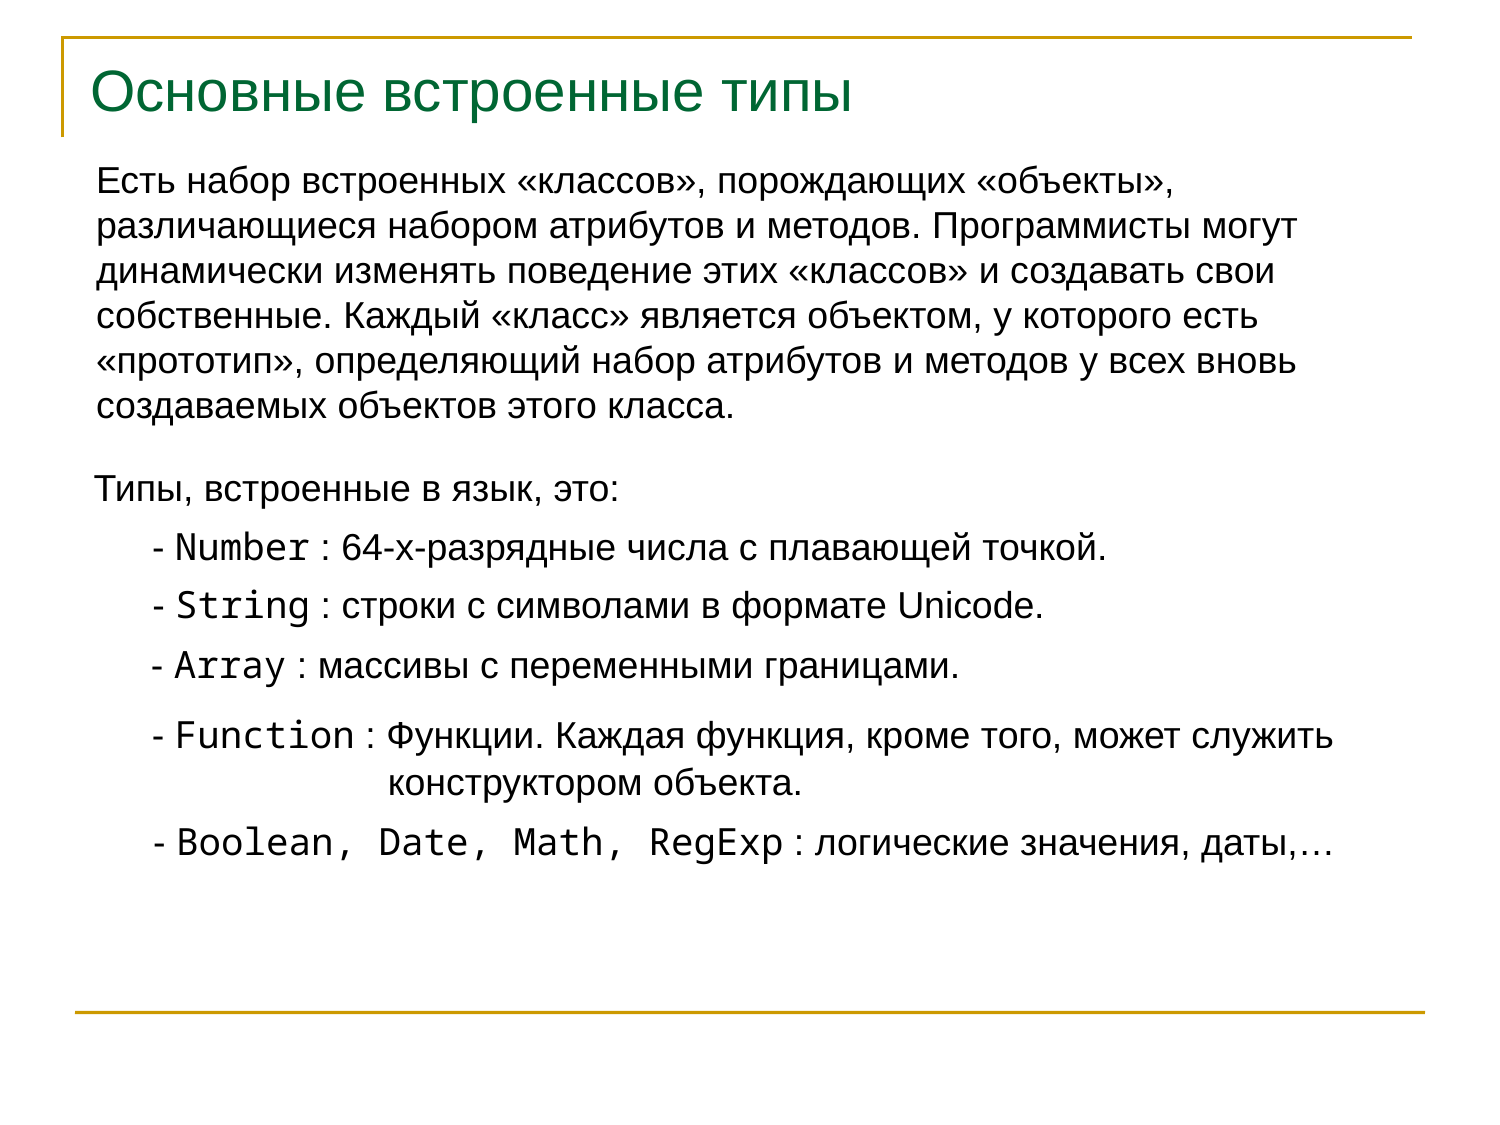

# Основные встроенные типы
Есть набор встроенных «классов», порождающих «объекты»,
различающиеся набором атрибутов и методов. Программисты могут
динамически изменять поведение этих «классов» и создавать свои
собственные. Каждый «класс» является объектом, у которого есть
«прототип», определяющий набор атрибутов и методов у всех вновь
создаваемых объектов этого класса.
Типы, встроенные в язык, это:
- Number : 64-х-разрядные числа с плавающей точкой.
- String : строки с символами в формате Unicode.
- Array : массивы с переменными границами.
- Function : Функции. Каждая функция, кроме того, может служить
конструктором объекта.
- Boolean, Date, Math, RegExp : логические значения, даты,…